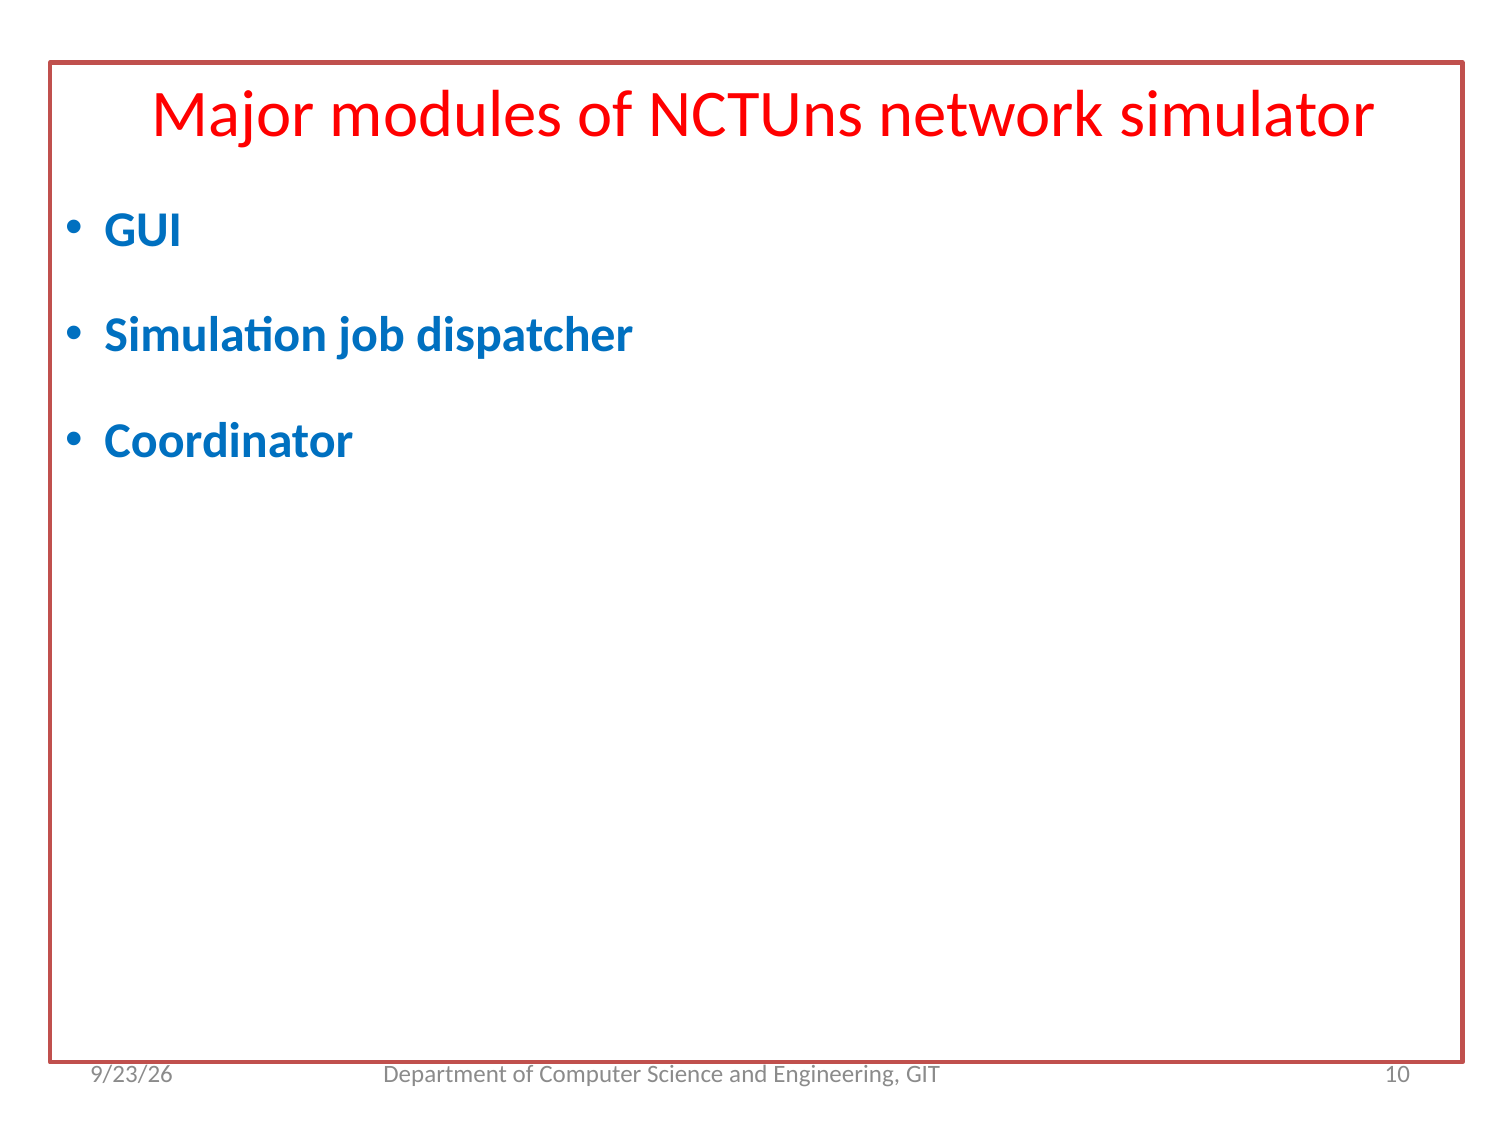

# Major modules of NCTUns network simulator
 GUI
 Simulation job dispatcher
 Coordinator
Department of Computer Science and Engineering, GIT